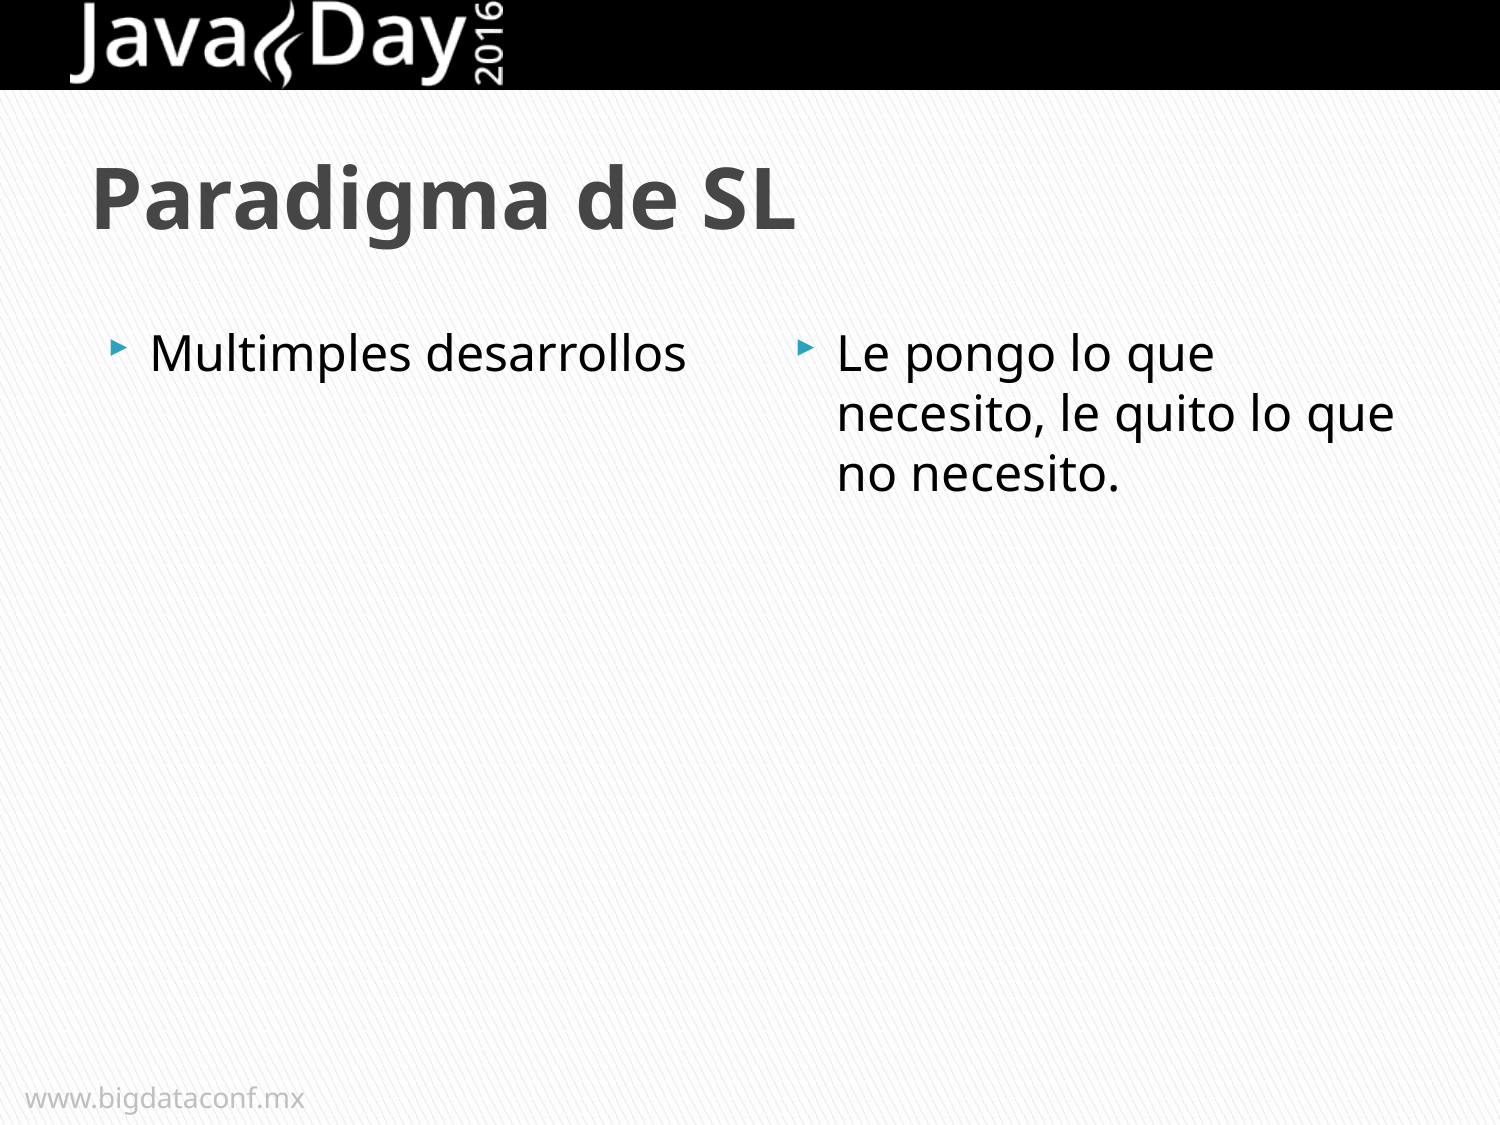

# Paradigma de SL
Multimples desarrollos
Le pongo lo que necesito, le quito lo que no necesito.
www.bigdataconf.mx